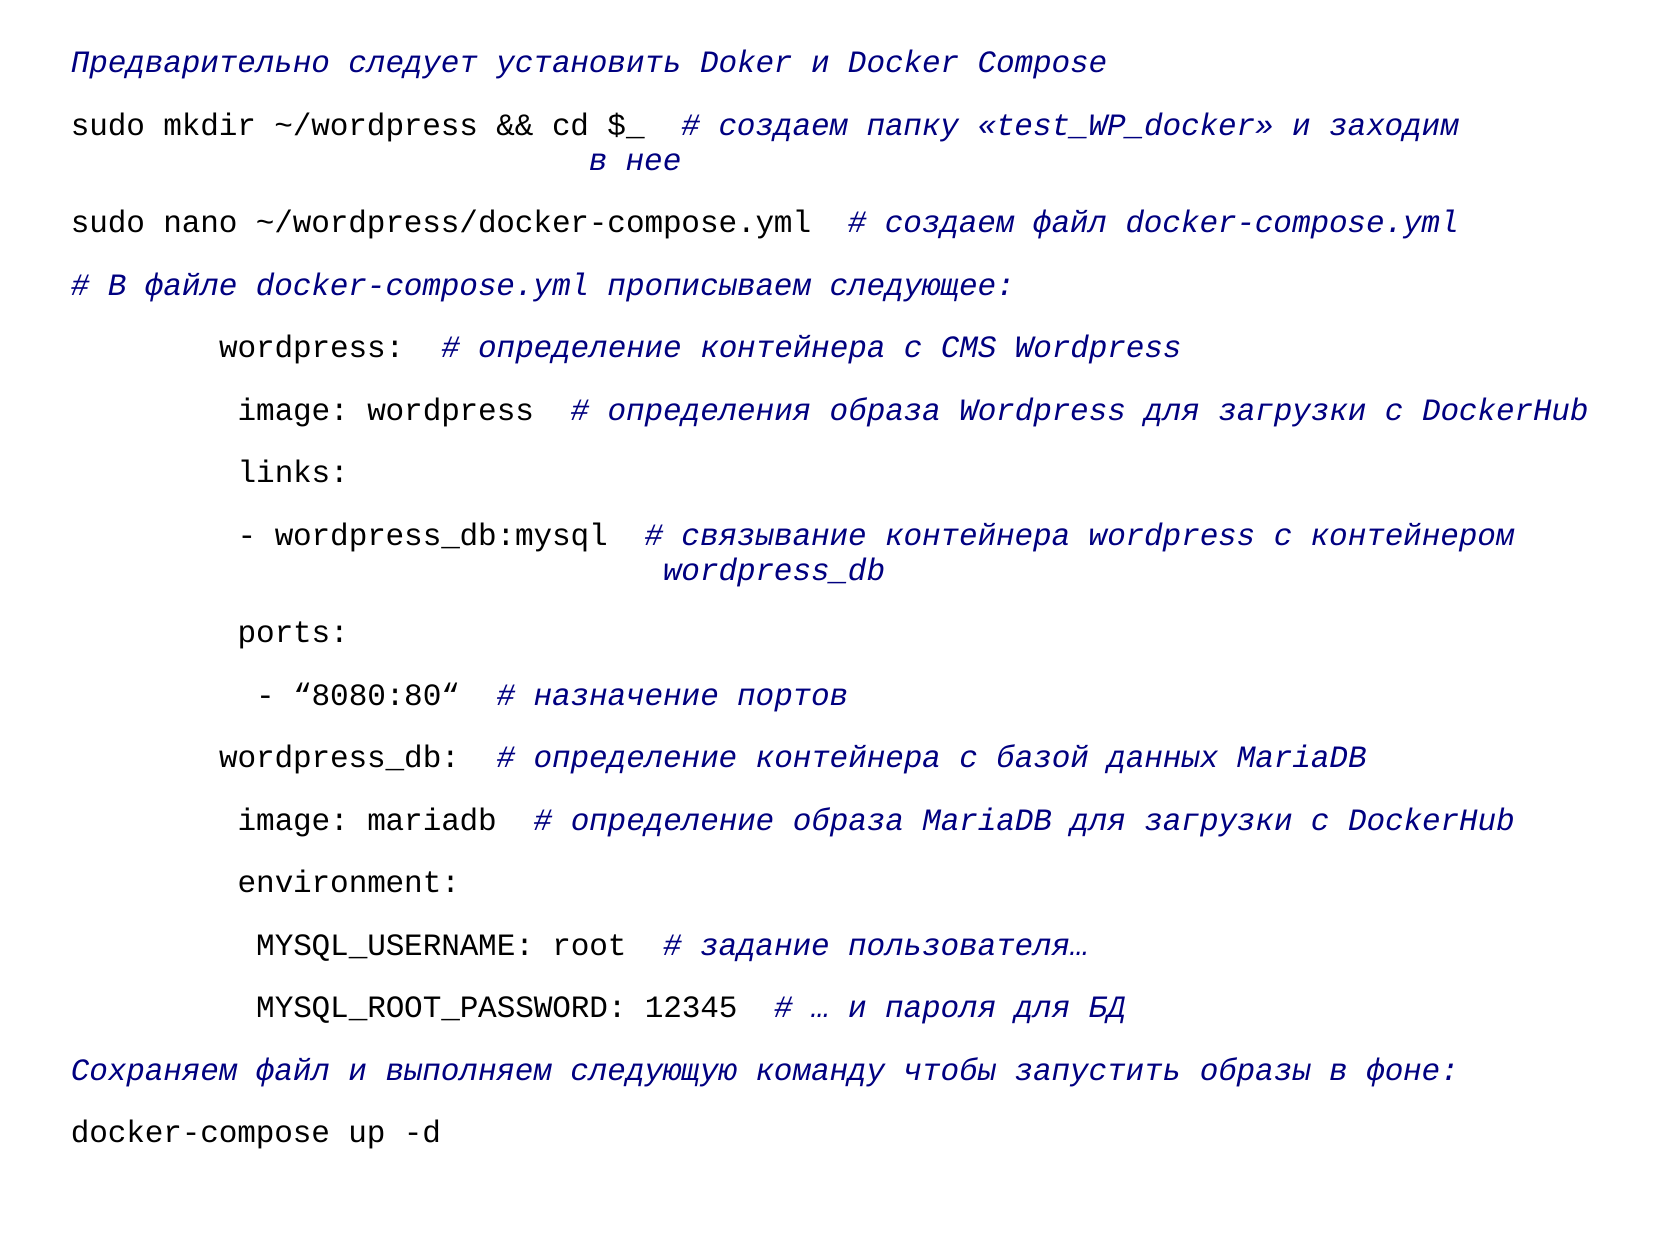

# Предварительно следует установить Doker и Docker Compose
sudo mkdir ~/wordpress && cd $_ # создаем папку «test_WP_docker» и заходим в нее
sudo nano ~/wordpress/docker-compose.yml # создаем файл docker-compose.yml
# В файле docker-compose.yml прописываем следующее:
wordpress: # определение контейнера c СMS Wordpress
 image: wordpress # определения образа Wordpress для загрузки с DockerHub
 links:
 - wordpress_db:mysql # связывание контейнера wordpress с контейнером wordpress_db
 ports:
 - “8080:80“ # назначение портов
wordpress_db: # определение контейнера c базой данных MariaDB
 image: mariadb # определение образа MariaDB для загрузки с DockerHub
 environment:
 MYSQL_USERNAME: root # задание пользователя…
 MYSQL_ROOT_PASSWORD: 12345 # … и пароля для БД
Сохраняем файл и выполняем следующую команду чтобы запустить образы в фоне:
docker-compose up -d